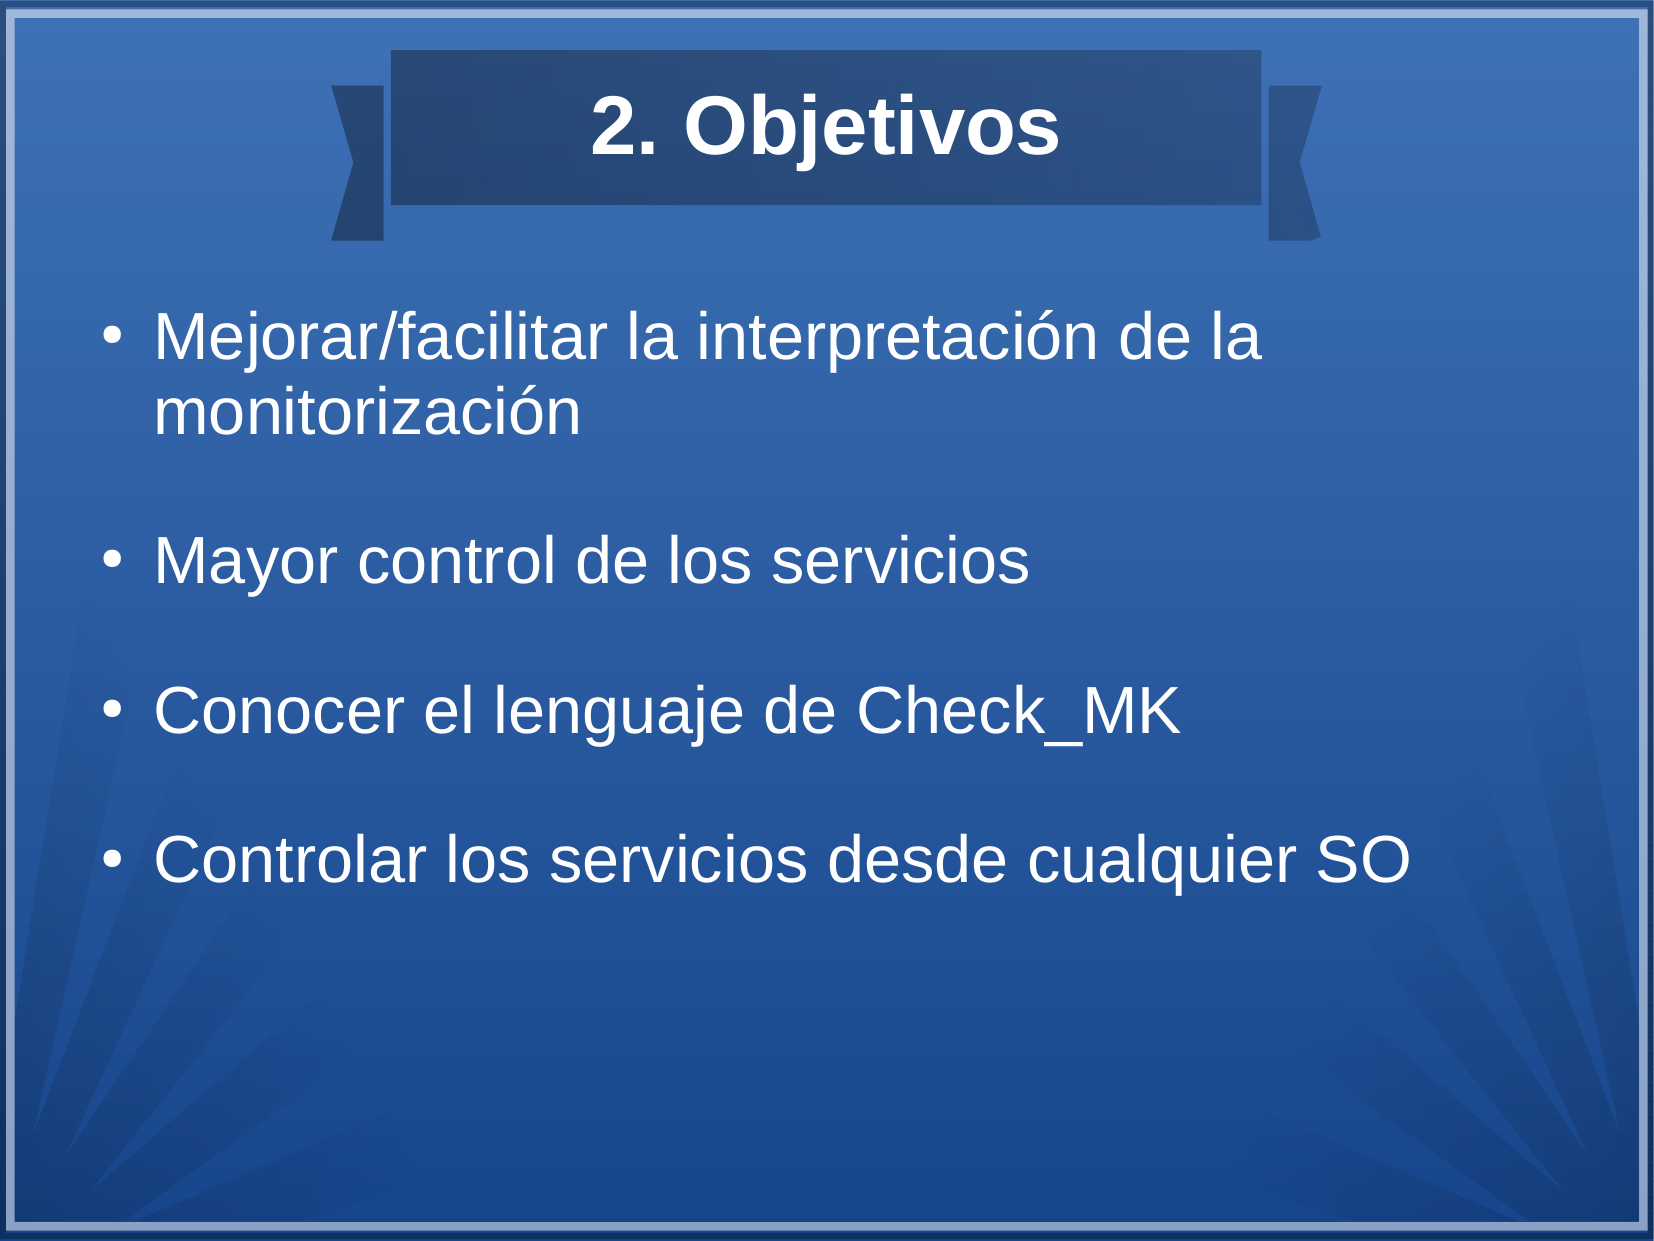

# 2. Objetivos
Mejorar/facilitar la interpretación de la monitorización
Mayor control de los servicios
Conocer el lenguaje de Check_MK
Controlar los servicios desde cualquier SO